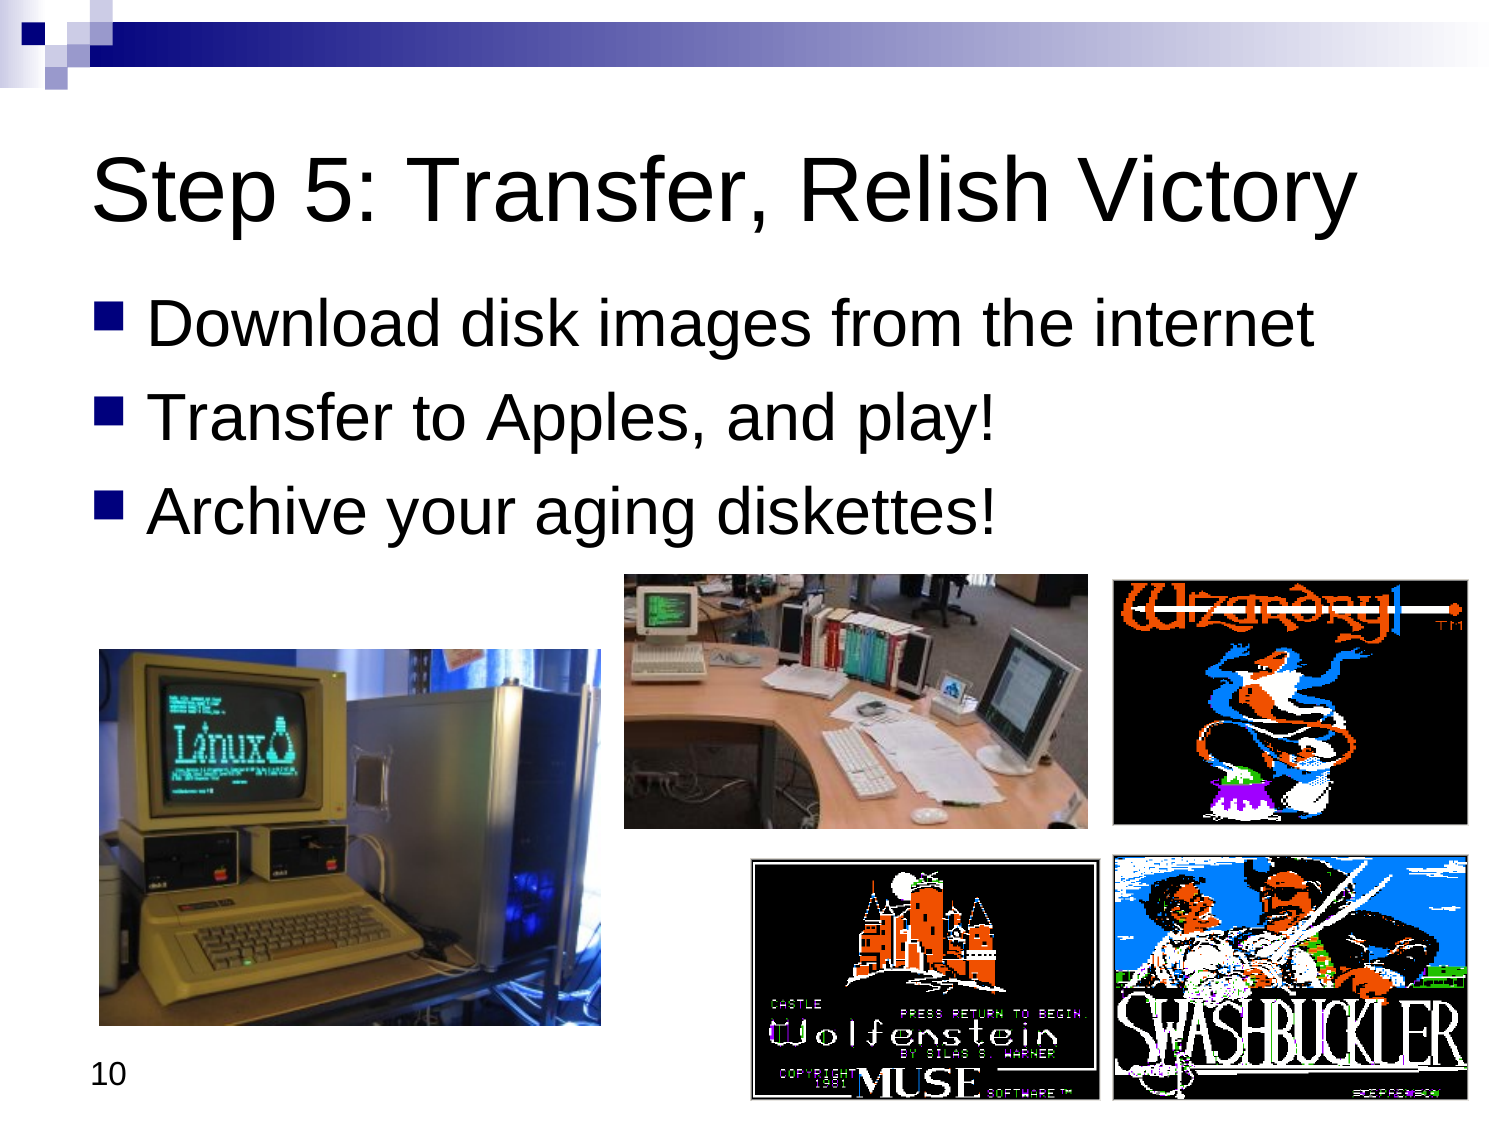

# Step 5: Transfer, Relish Victory
Download disk images from the internet
Transfer to Apples, and play!
Archive your aging diskettes!
10